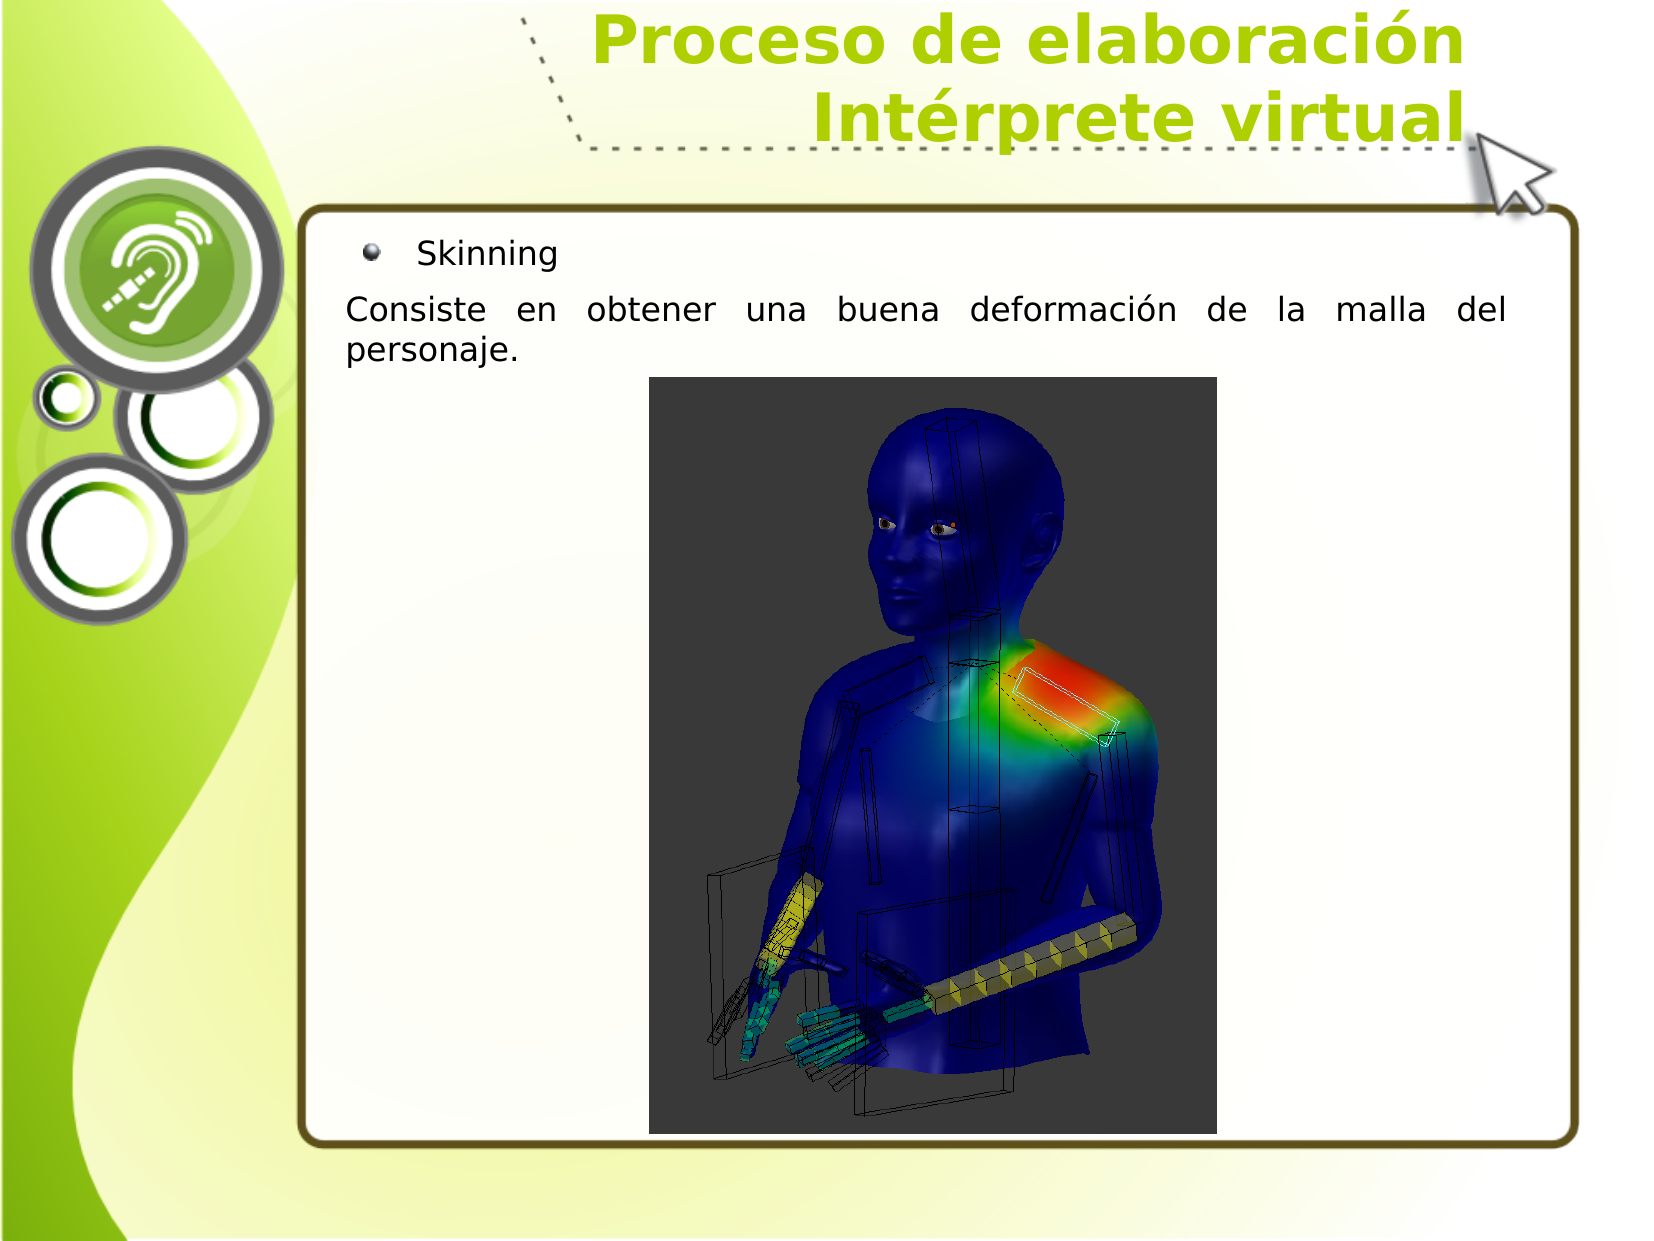

Proceso de elaboración
Intérprete virtual
Skinning
Consiste en obtener una buena deformación de la malla del personaje.